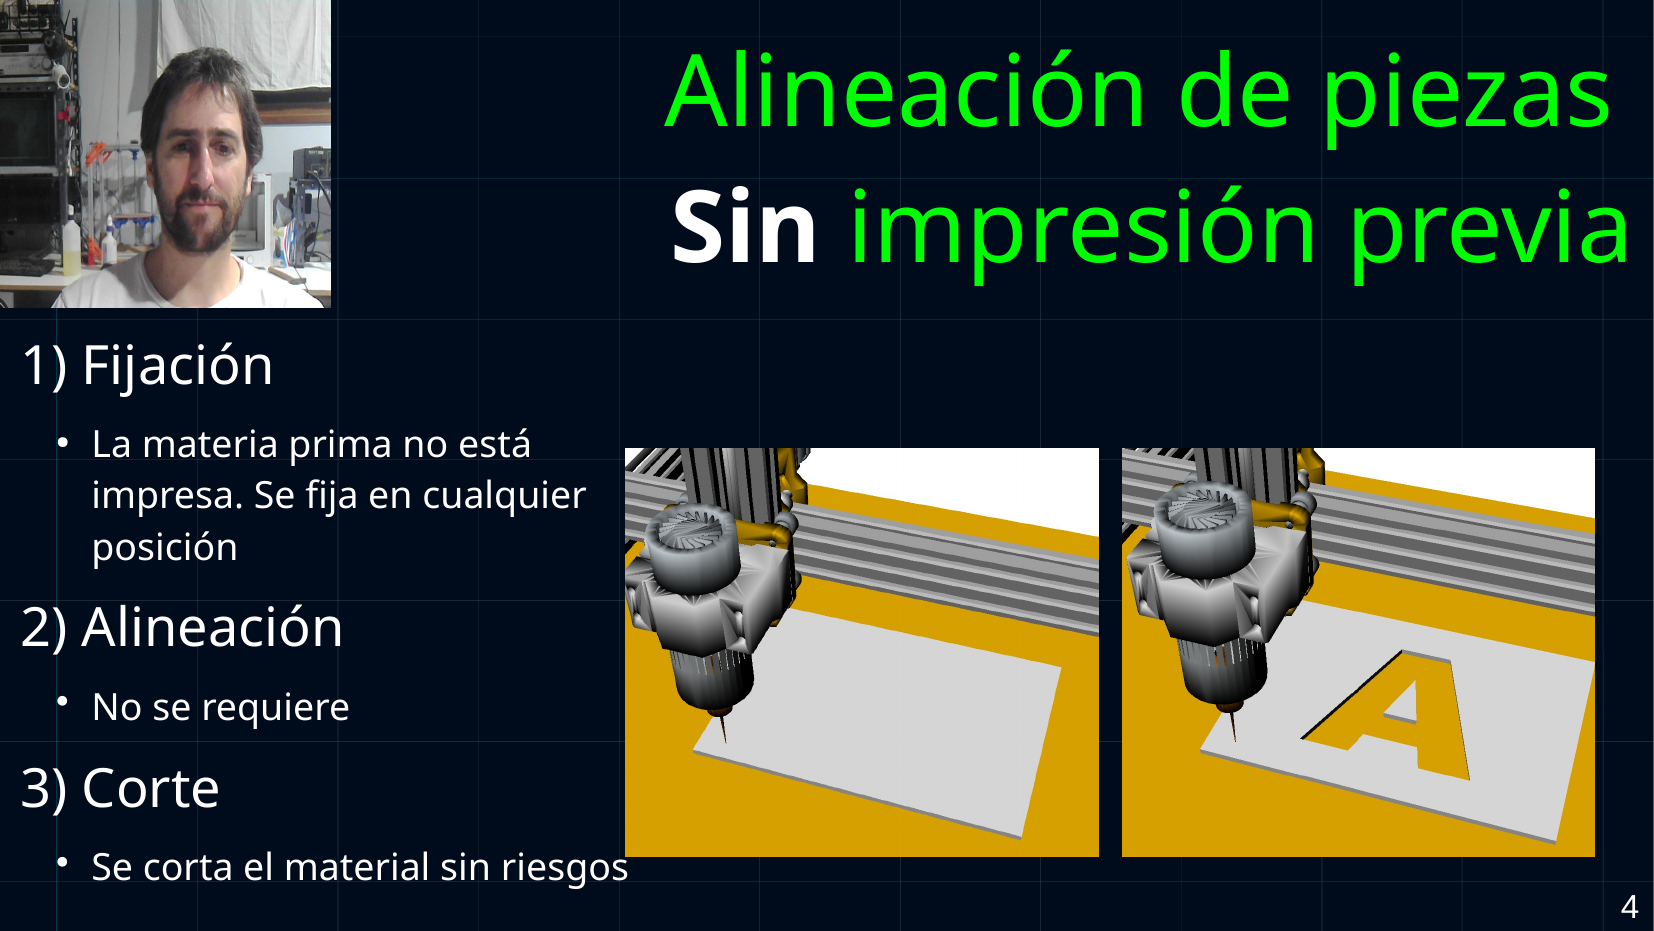

Alineación de piezas
Sin impresión previa
 Fijación
La materia prima no está impresa. Se fija en cualquier posición
 Alineación
No se requiere
 Corte
Se corta el material sin riesgos